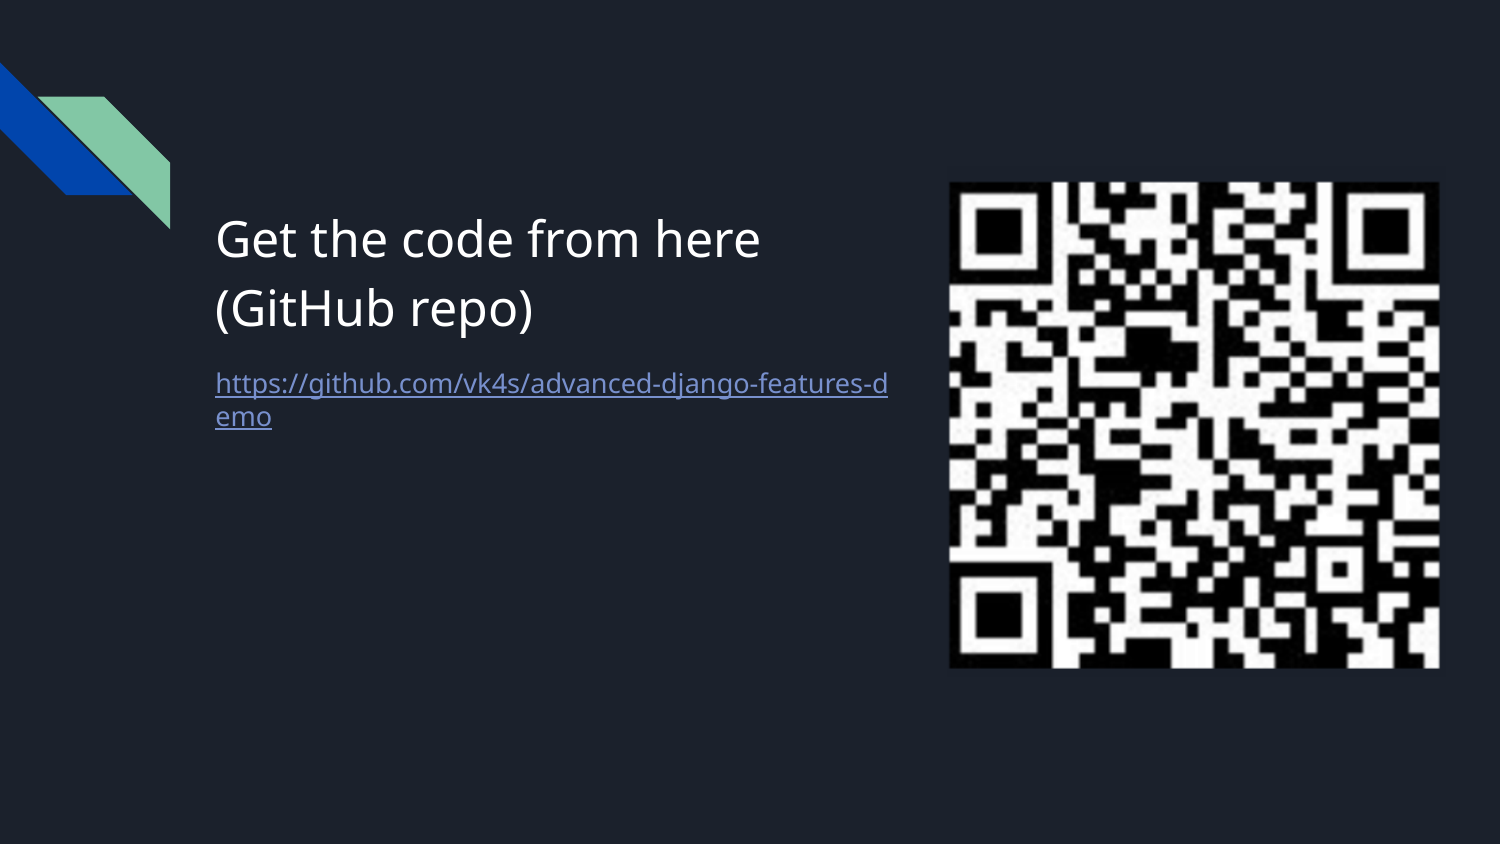

# Get the code from here (GitHub repo)
https://github.com/vk4s/advanced-django-features-demo